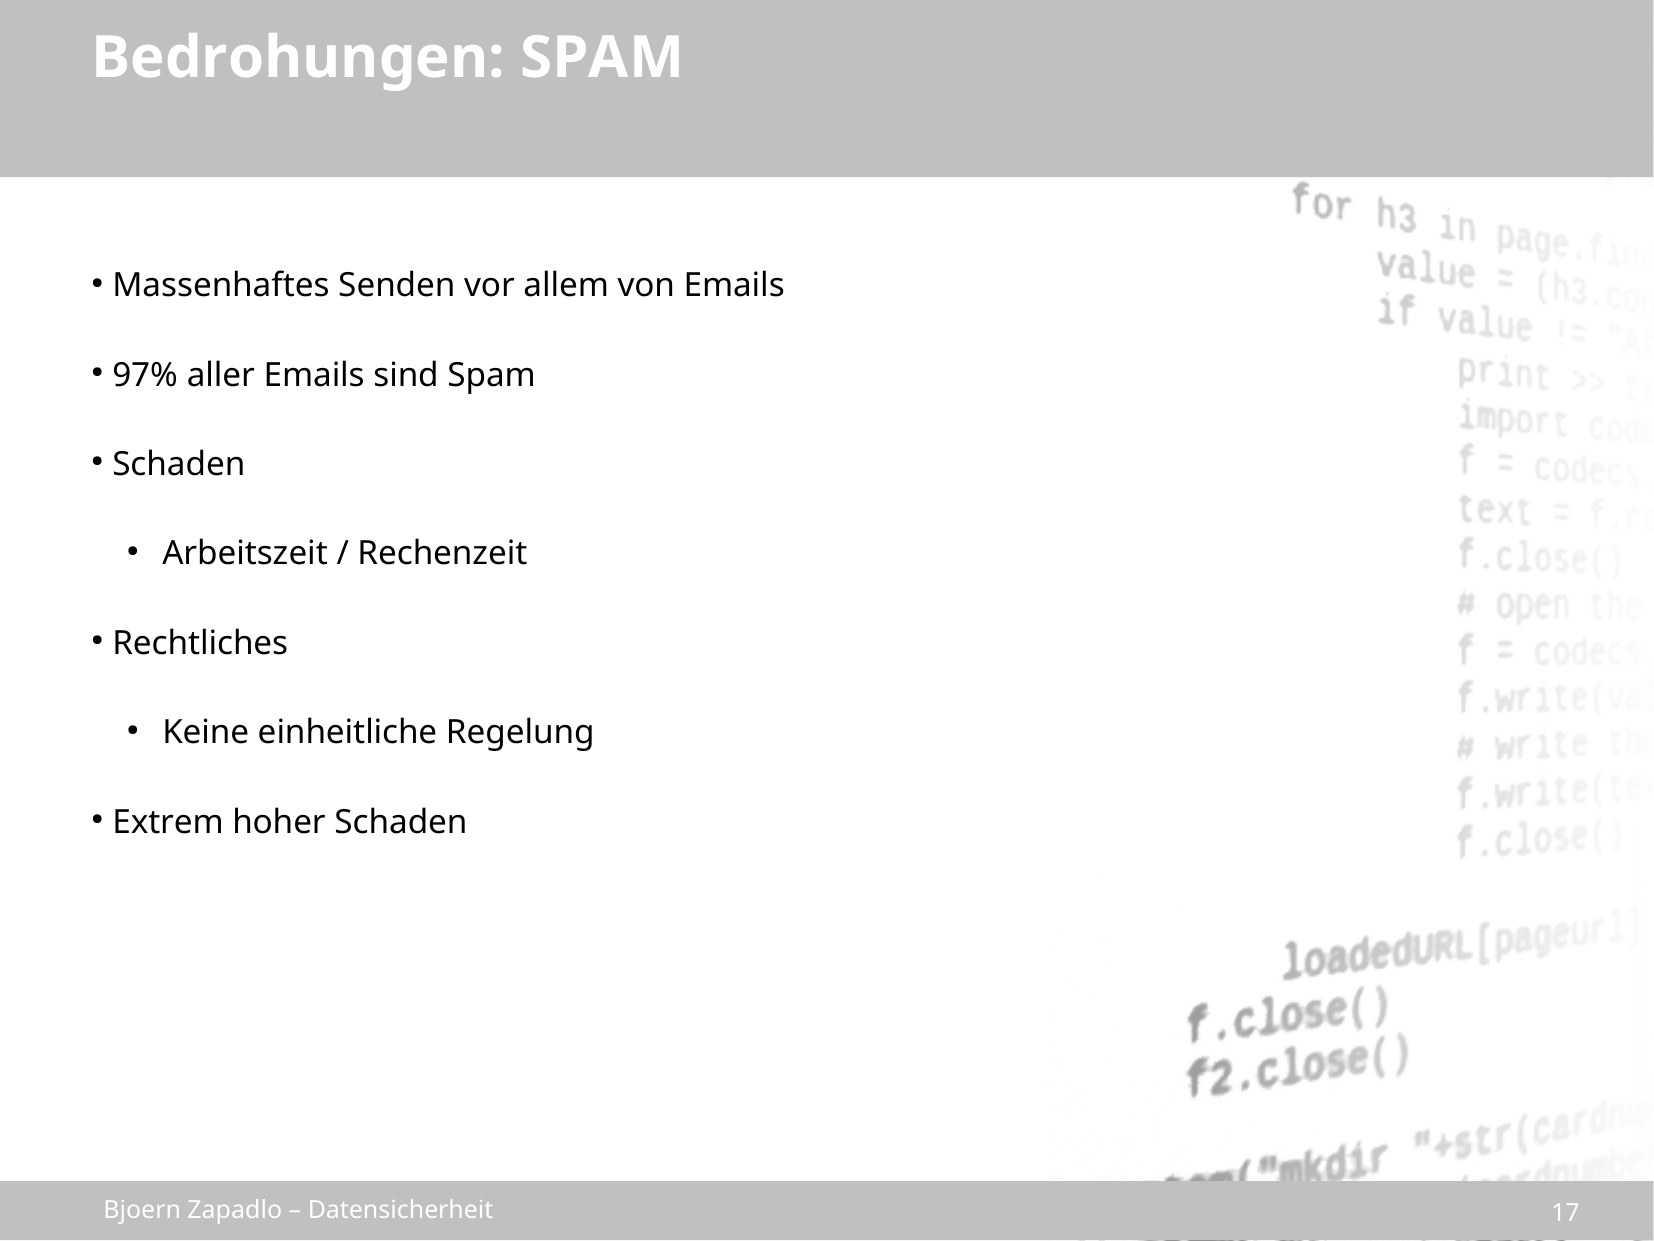

Bedrohungen: SPAM
 Massenhaftes Senden vor allem von Emails
 97% aller Emails sind Spam
 Schaden
Arbeitszeit / Rechenzeit
 Rechtliches
Keine einheitliche Regelung
 Extrem hoher Schaden